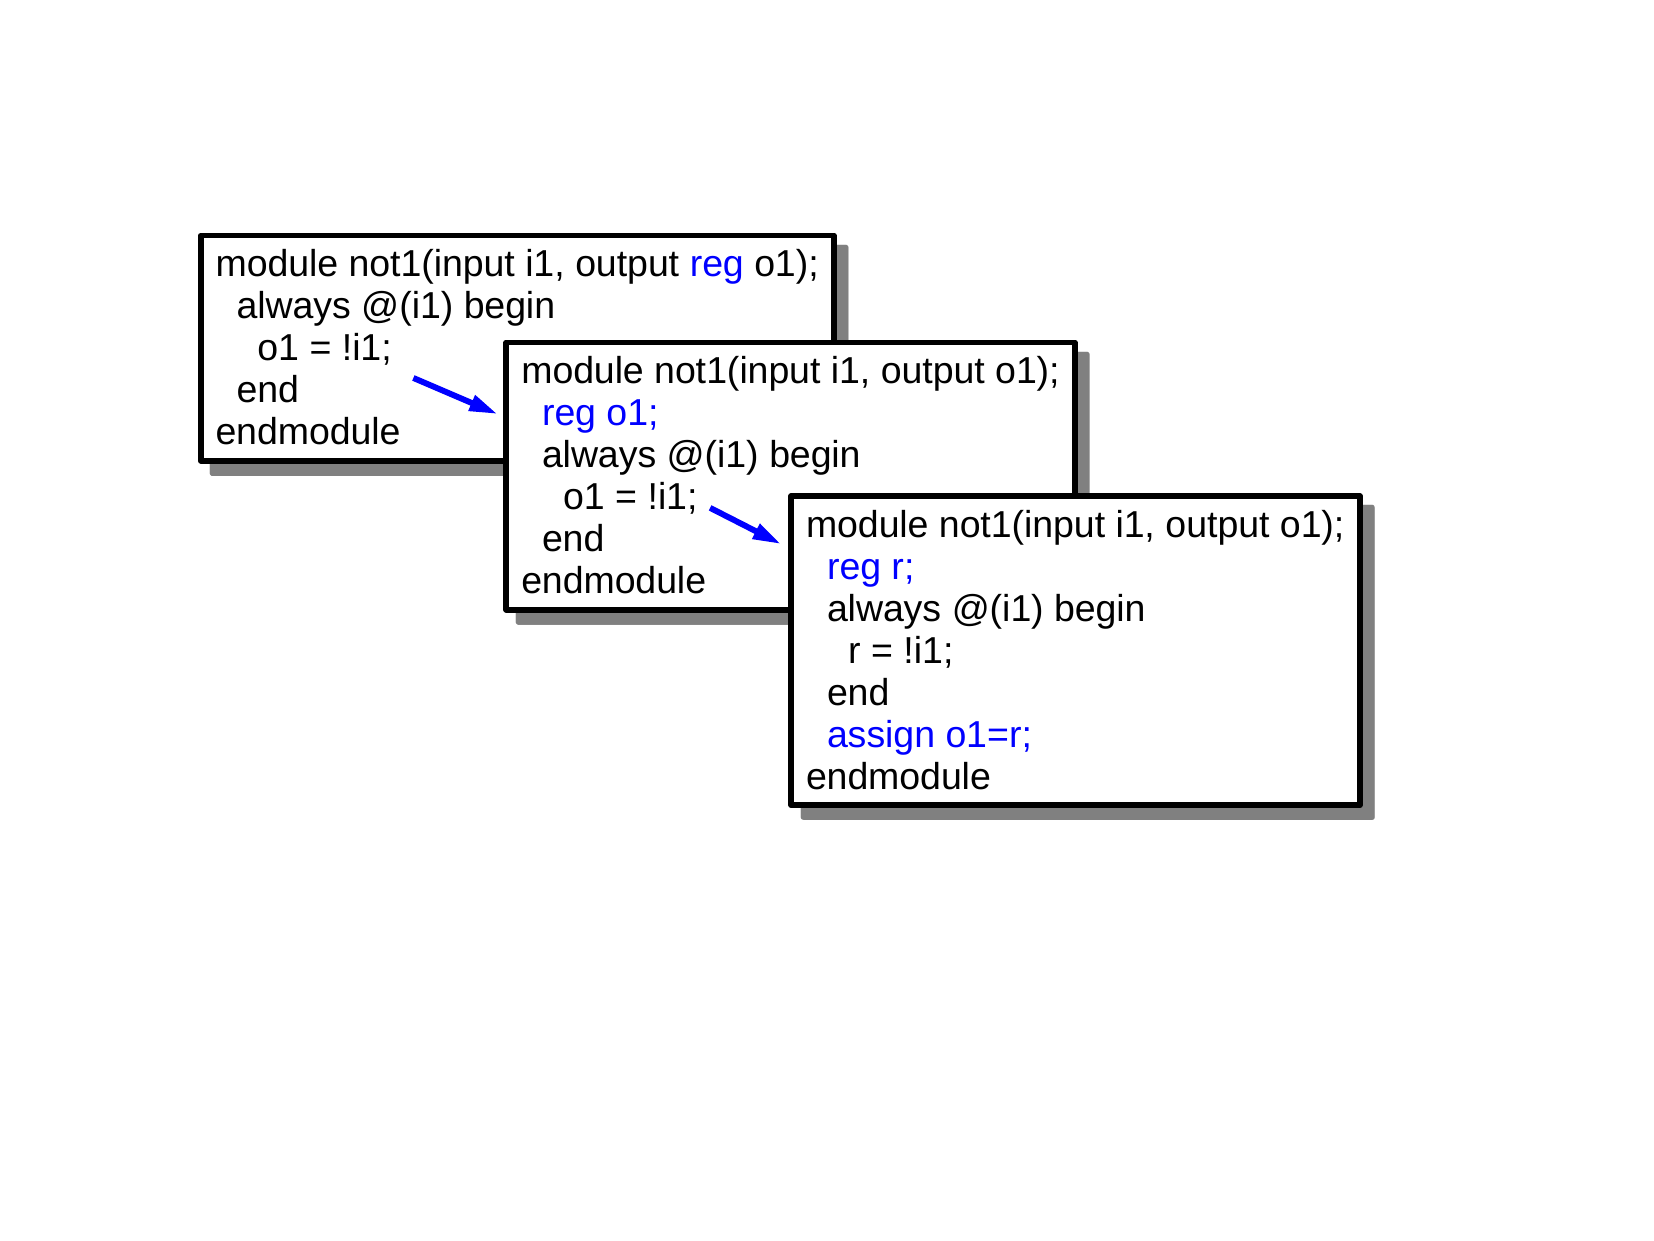

module not1(input i1, output reg o1);
 always @(i1) begin
 o1 = !i1;
 end
endmodule
module not1(input i1, output o1);
 reg o1;
 always @(i1) begin
 o1 = !i1;
 end
endmodule
module not1(input i1, output o1);
 reg r;
 always @(i1) begin
 r = !i1;
 end
 assign o1=r;
endmodule